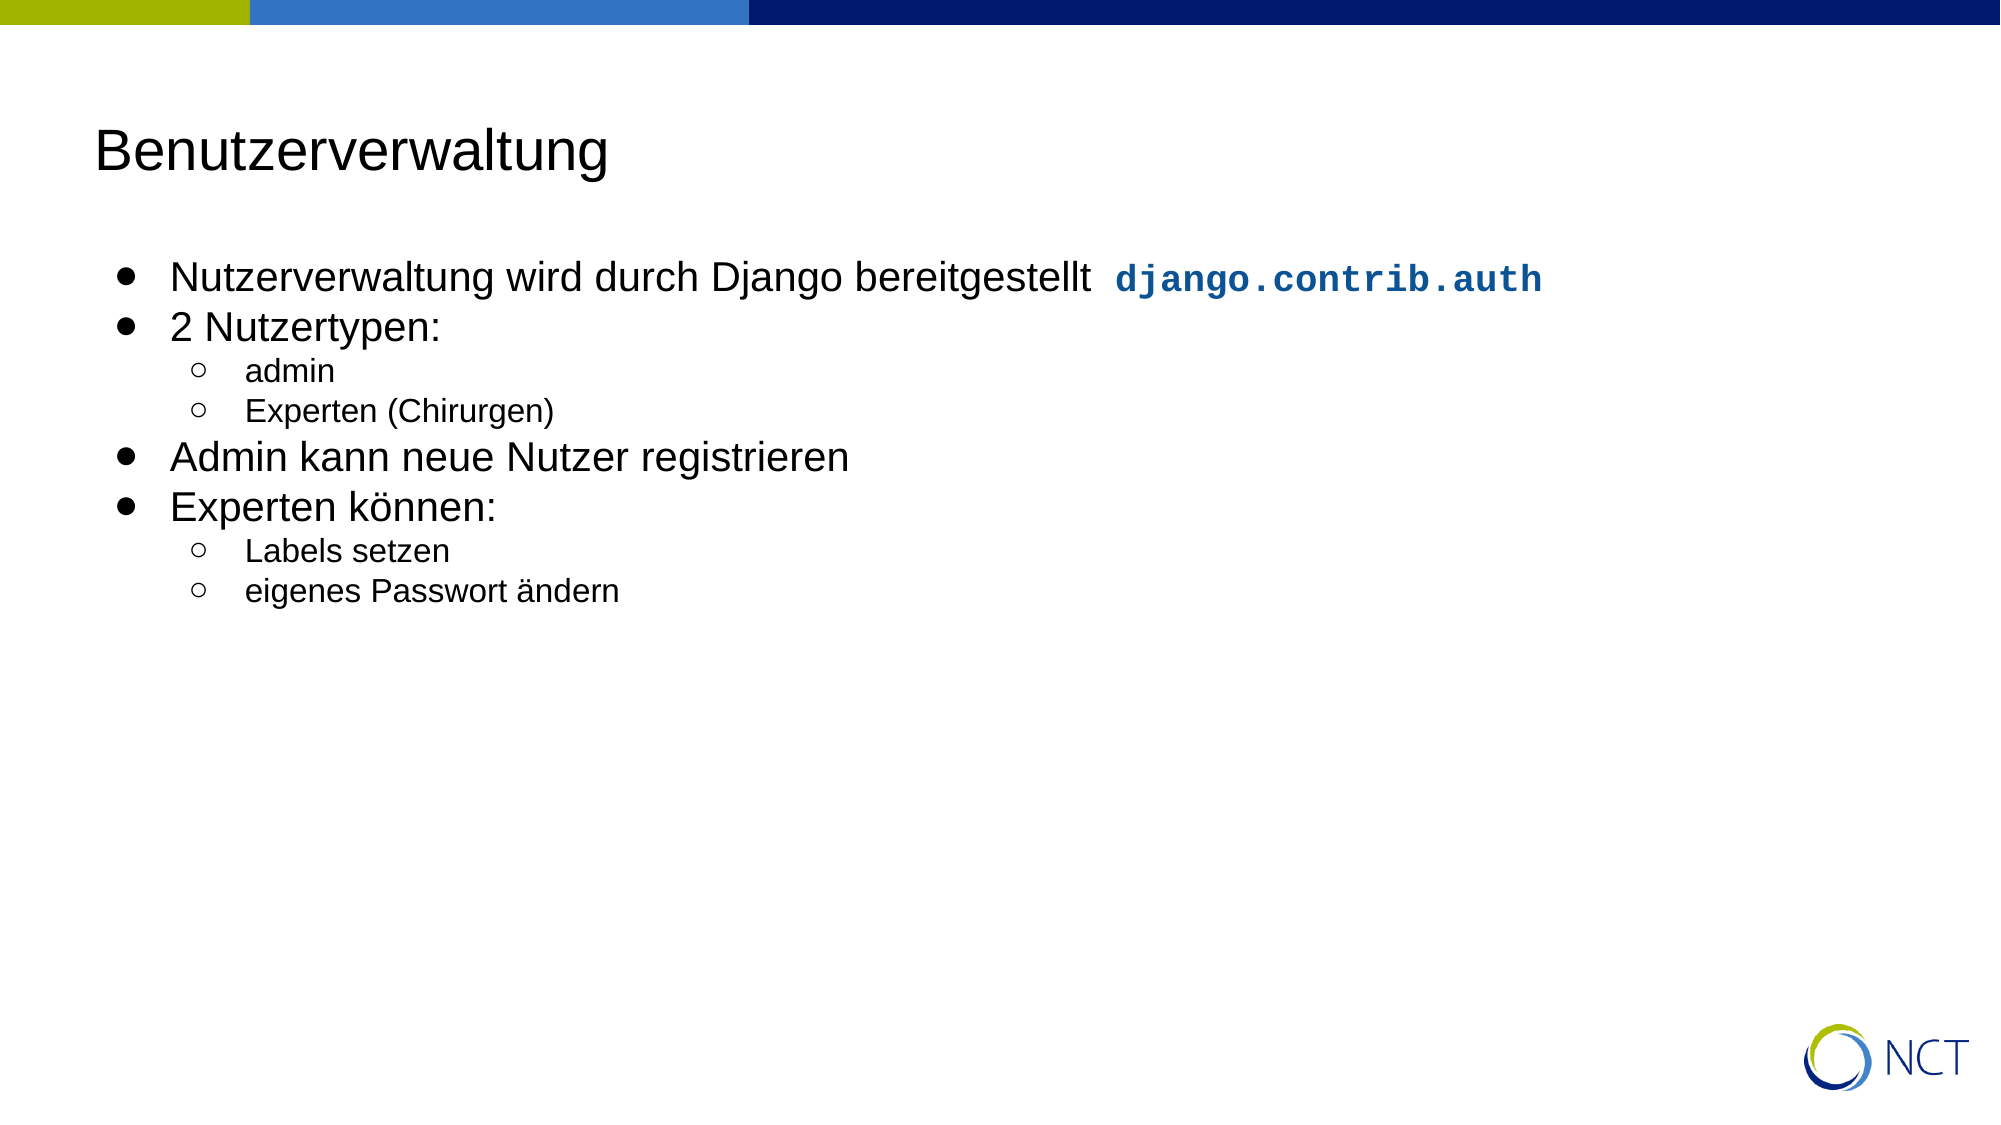

# Benutzerverwaltung
Nutzerverwaltung wird durch Django bereitgestellt django.contrib.auth
2 Nutzertypen:
admin
Experten (Chirurgen)
Admin kann neue Nutzer registrieren
Experten können:
Labels setzen
eigenes Passwort ändern